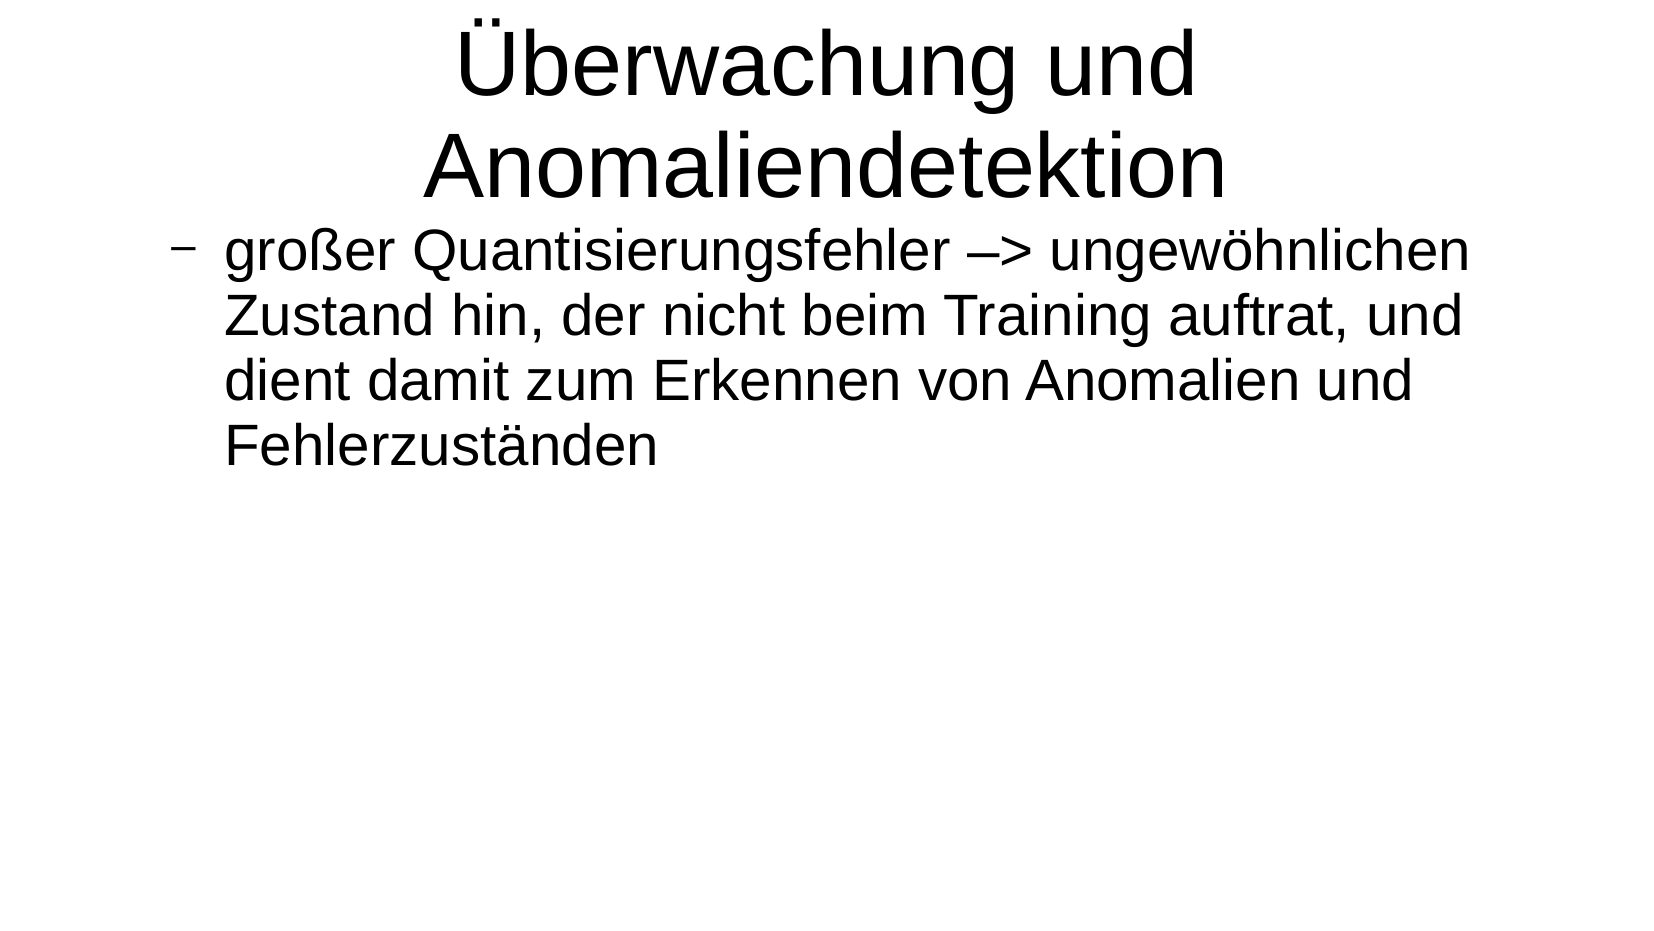

# Überwachung und Anomaliendetektion
großer Quantisierungsfehler –> ungewöhnlichen Zustand hin, der nicht beim Training auftrat, und dient damit zum Erkennen von Anomalien und Fehlerzuständen